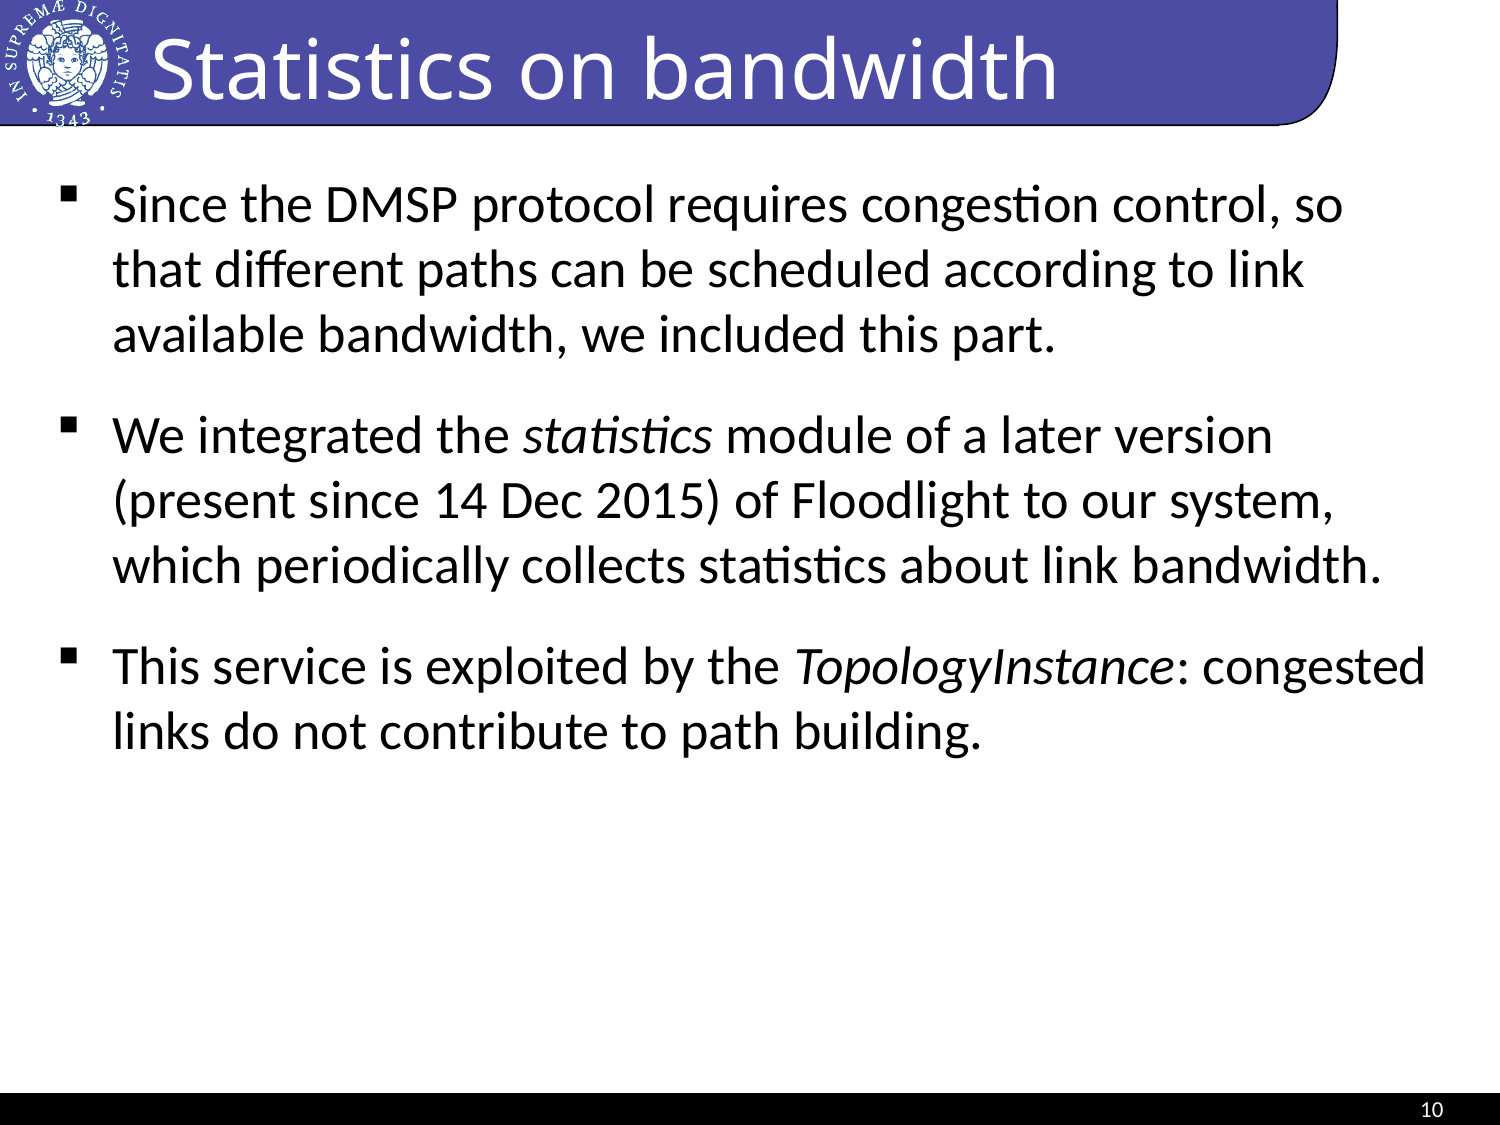

Statistics on bandwidth
Since the DMSP protocol requires congestion control, so that different paths can be scheduled according to link available bandwidth, we included this part.
We integrated the statistics module of a later version (present since 14 Dec 2015) of Floodlight to our system, which periodically collects statistics about link bandwidth.
This service is exploited by the TopologyInstance: congested links do not contribute to path building.